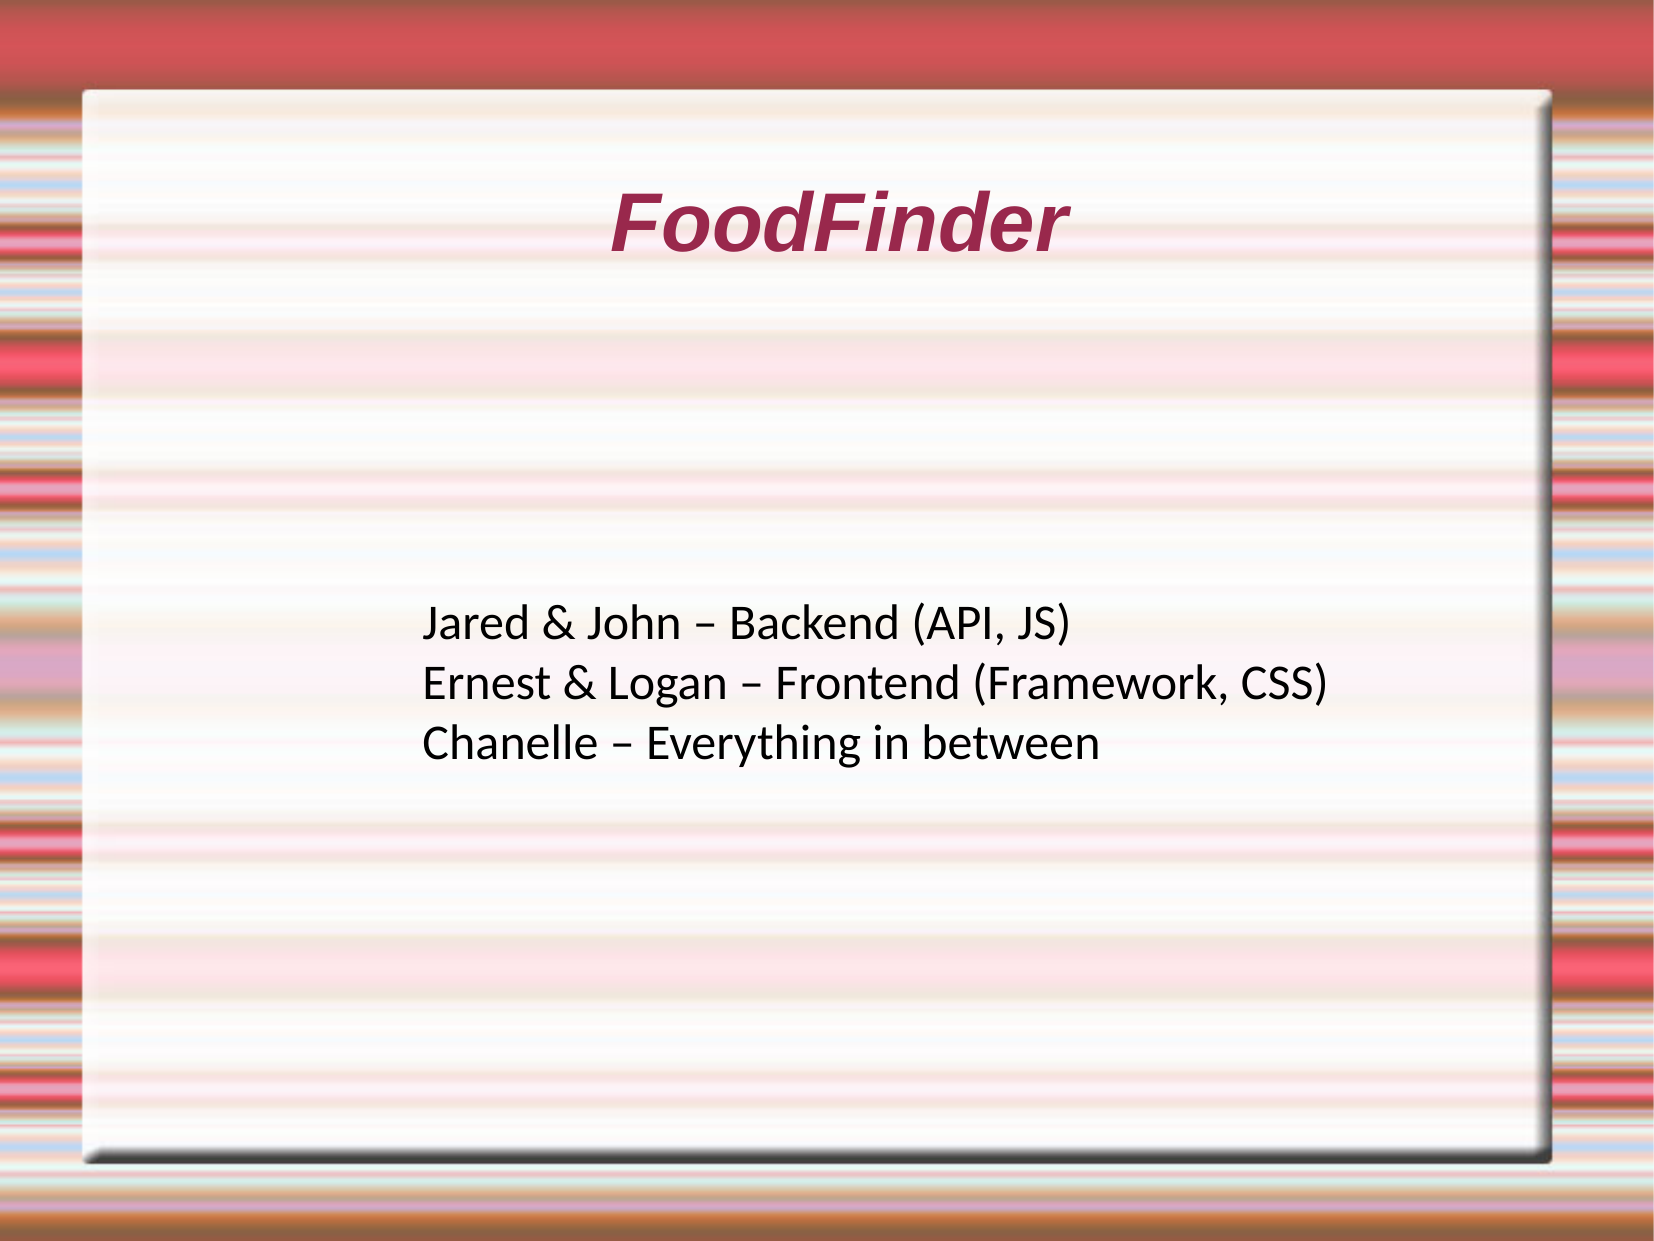

# FoodFinder
Jared & John – Backend (API, JS)
Ernest & Logan – Frontend (Framework, CSS)
Chanelle – Everything in between